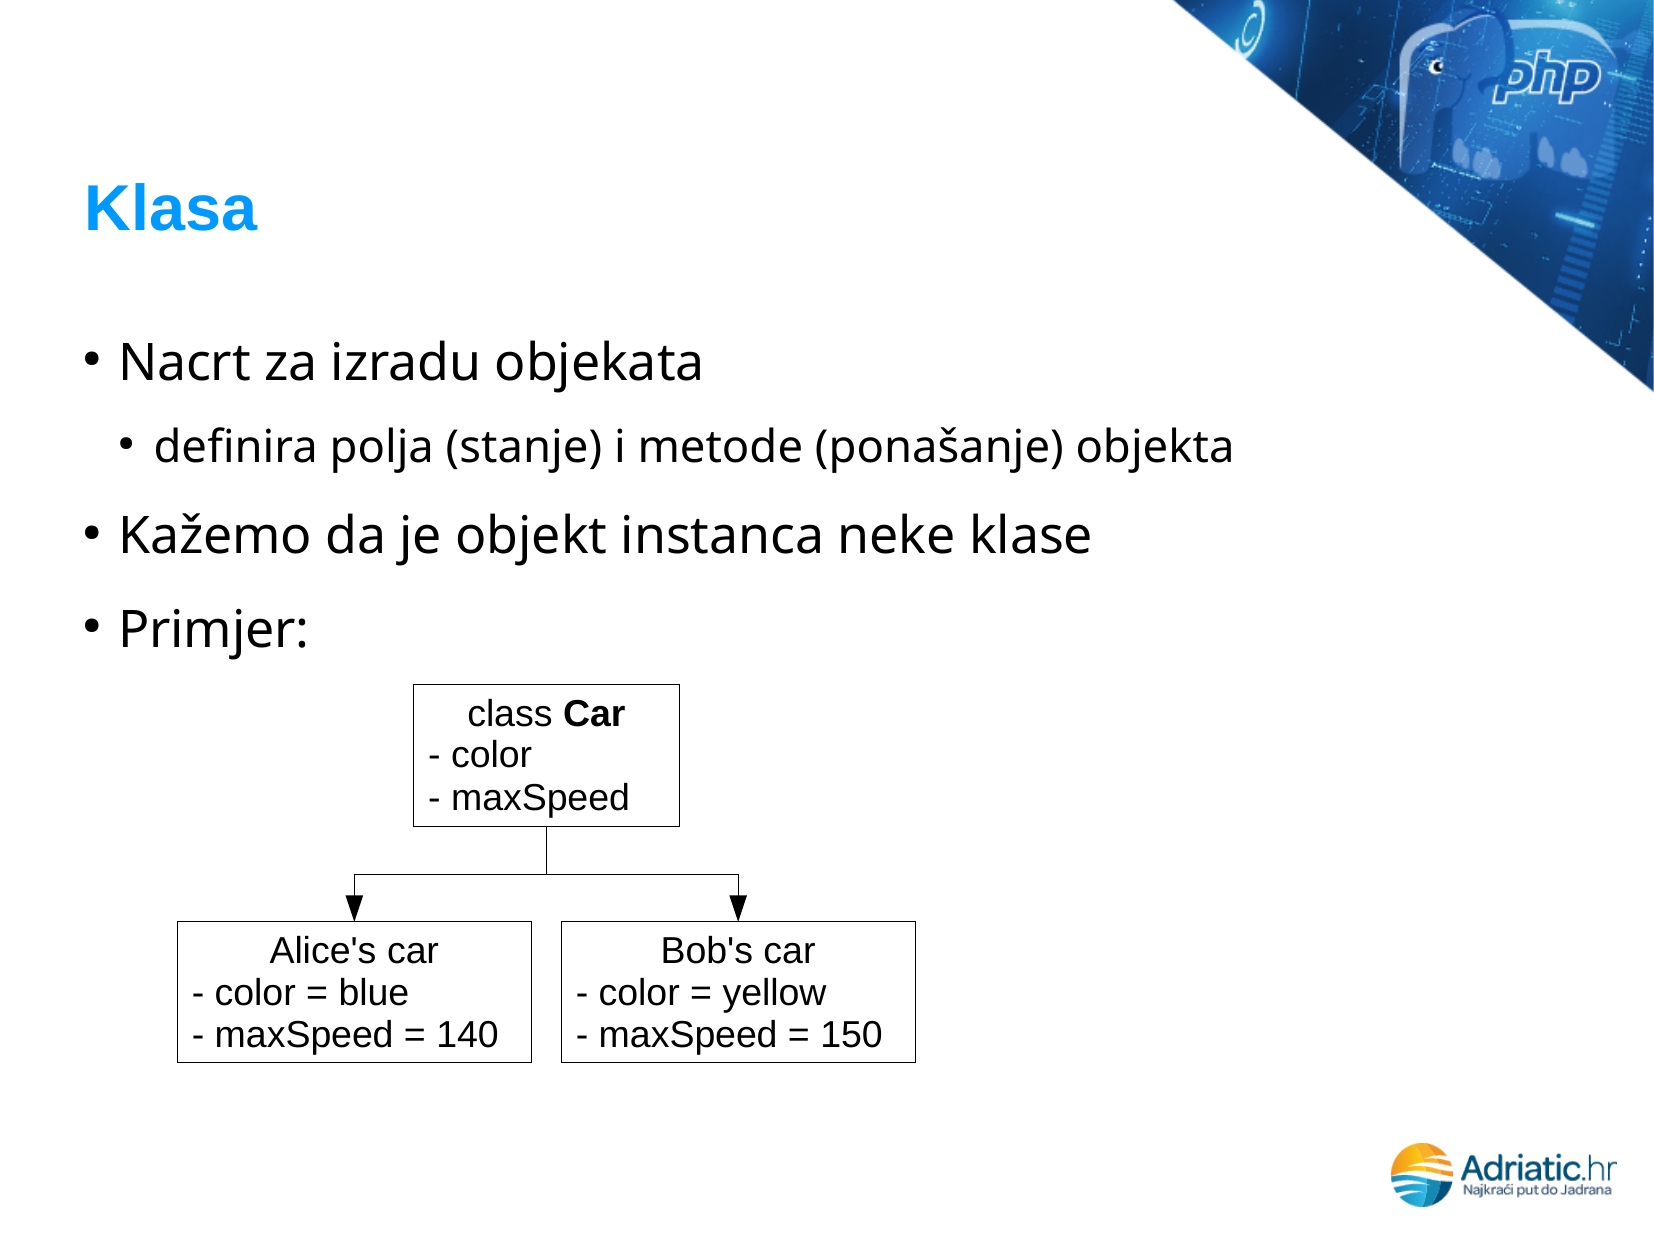

# Klasa
Nacrt za izradu objekata
definira polja (stanje) i metode (ponašanje) objekta
Kažemo da je objekt instanca neke klase
Primjer:
class Car
- color
- maxSpeed
Alice's car
- color = blue
- maxSpeed = 140
Bob's car
- color = yellow
- maxSpeed = 150